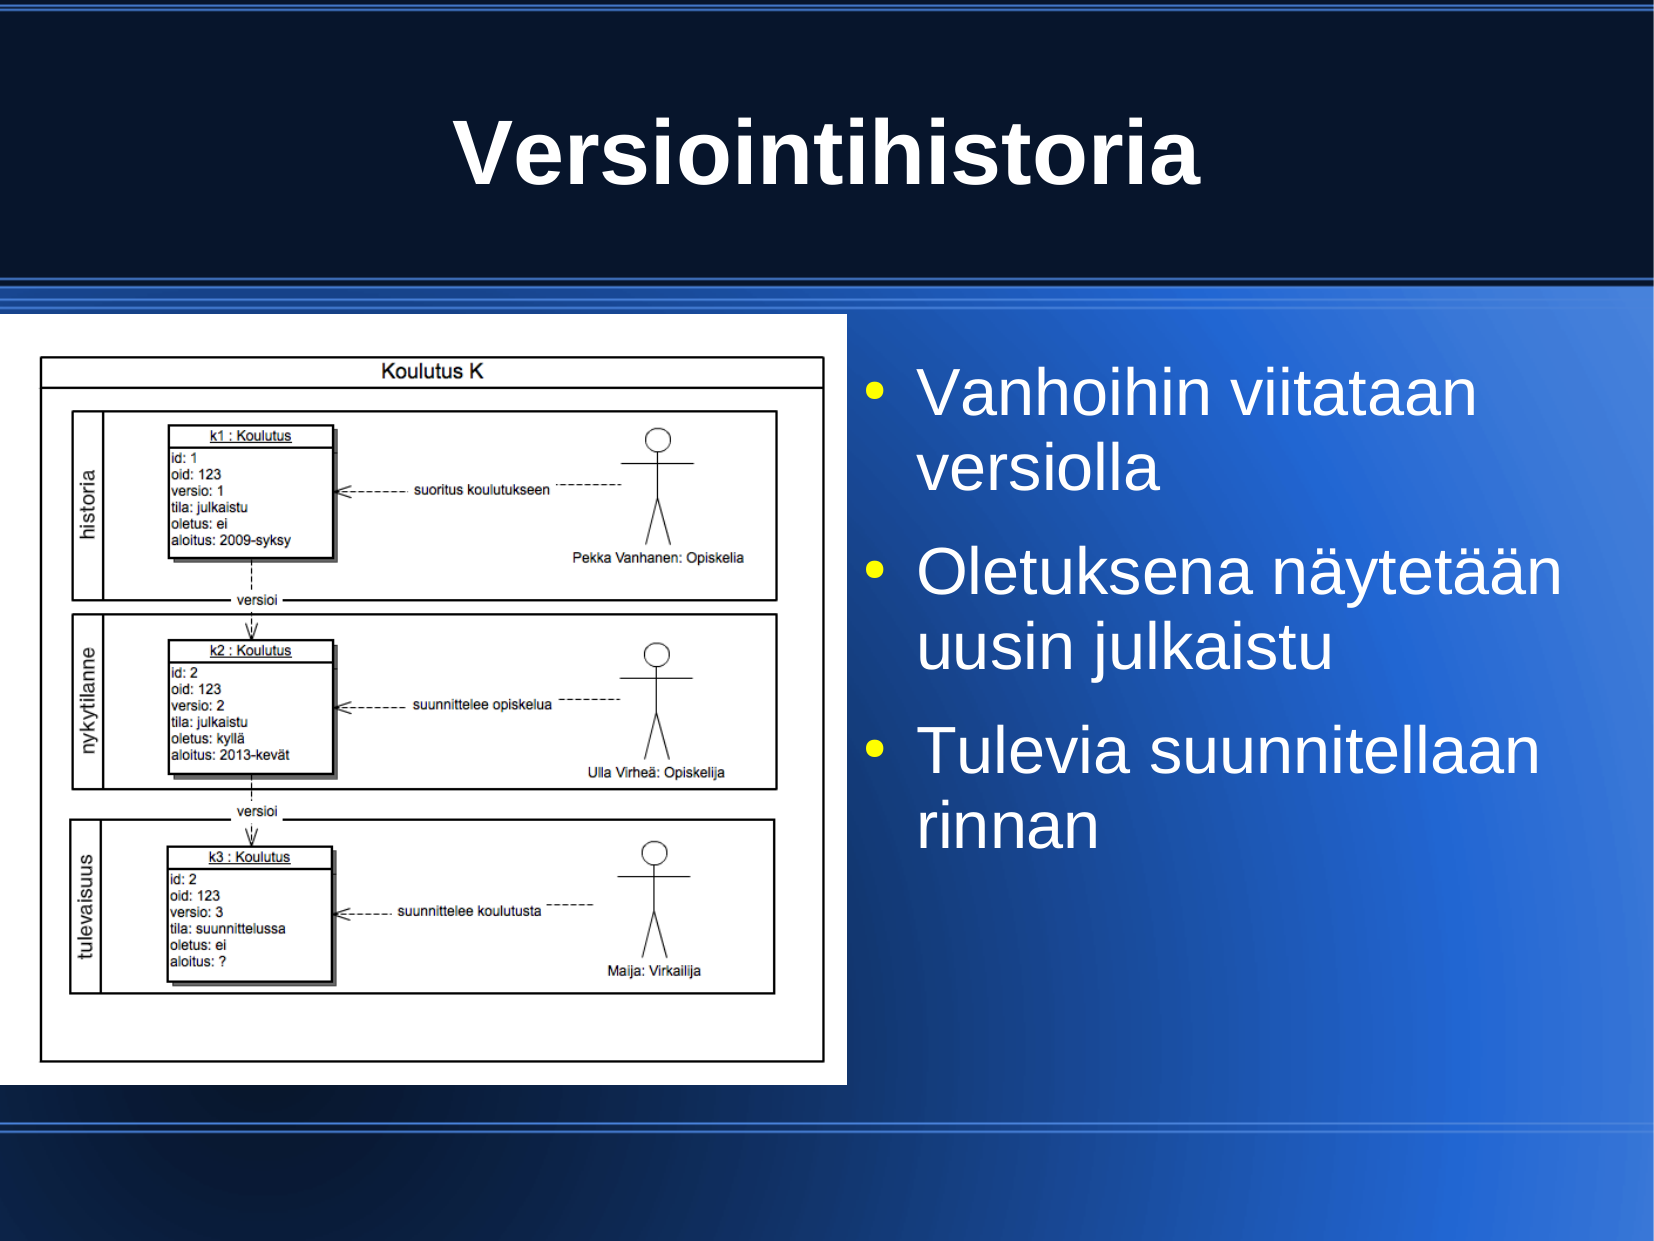

# Versiointihistoria
Vanhoihin viitataan versiolla
Oletuksena näytetään uusin julkaistu
Tulevia suunnitellaan rinnan